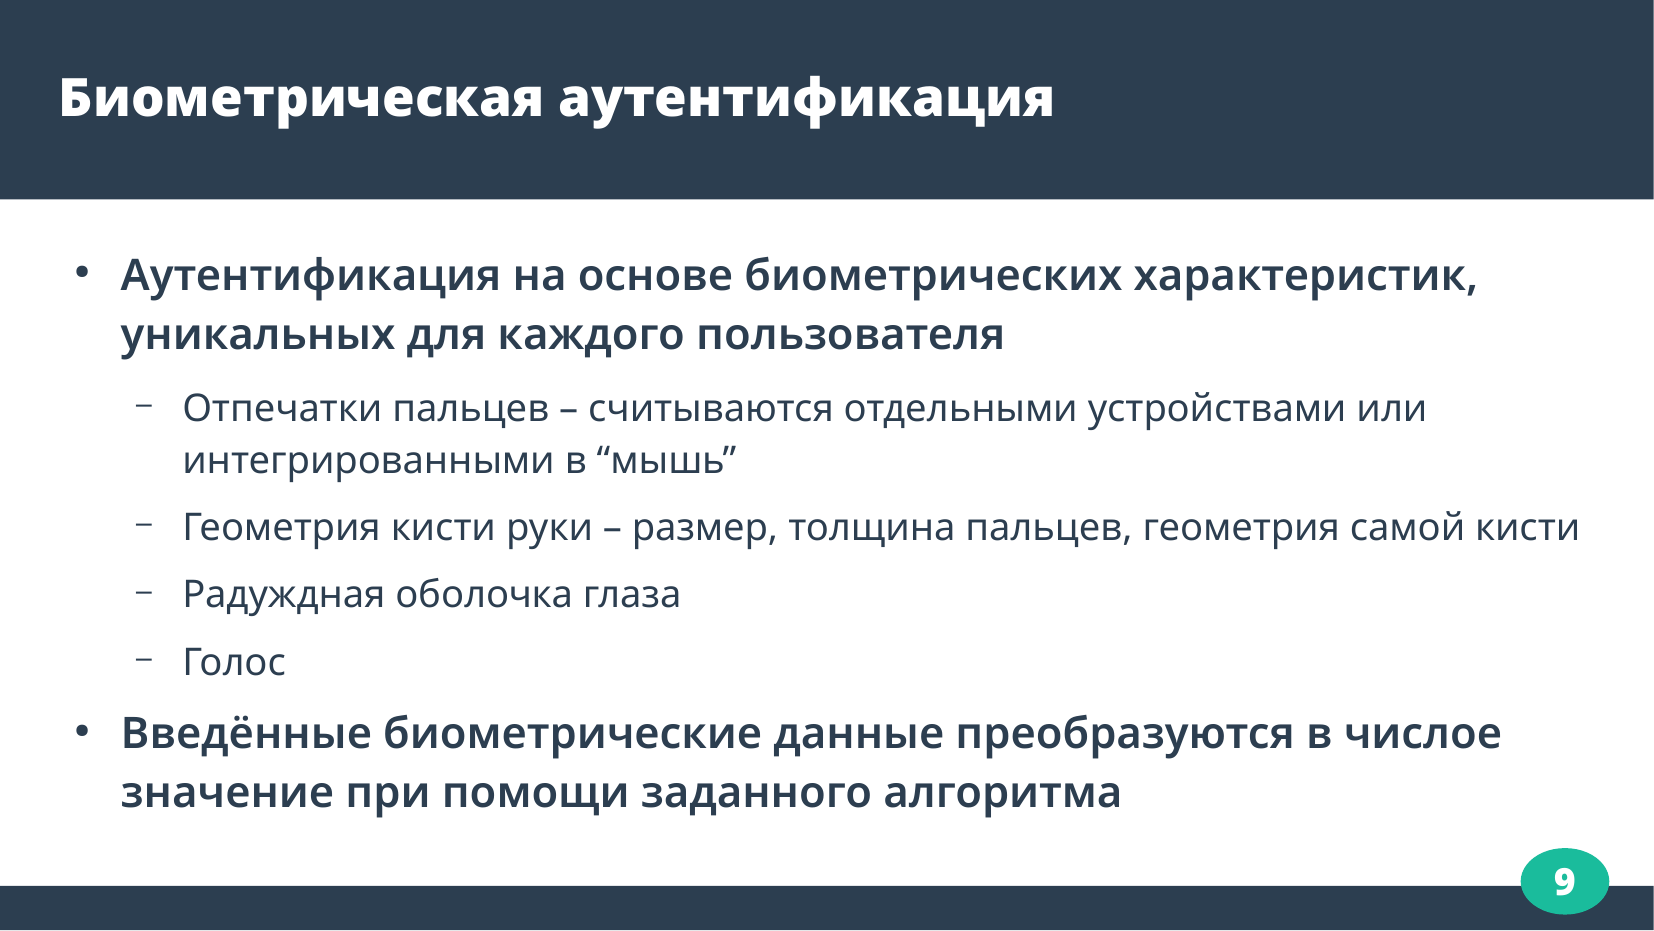

# Биометрическая аутентификация
Аутентификация на основе биометрических характеристик, уникальных для каждого пользователя
Отпечатки пальцев – считываются отдельными устройствами или интегрированными в “мышь”
Геометрия кисти руки – размер, толщина пальцев, геометрия самой кисти
Радуждная оболочка глаза
Голос
Введённые биометрические данные преобразуются в числое значение при помощи заданного алгоритма
9